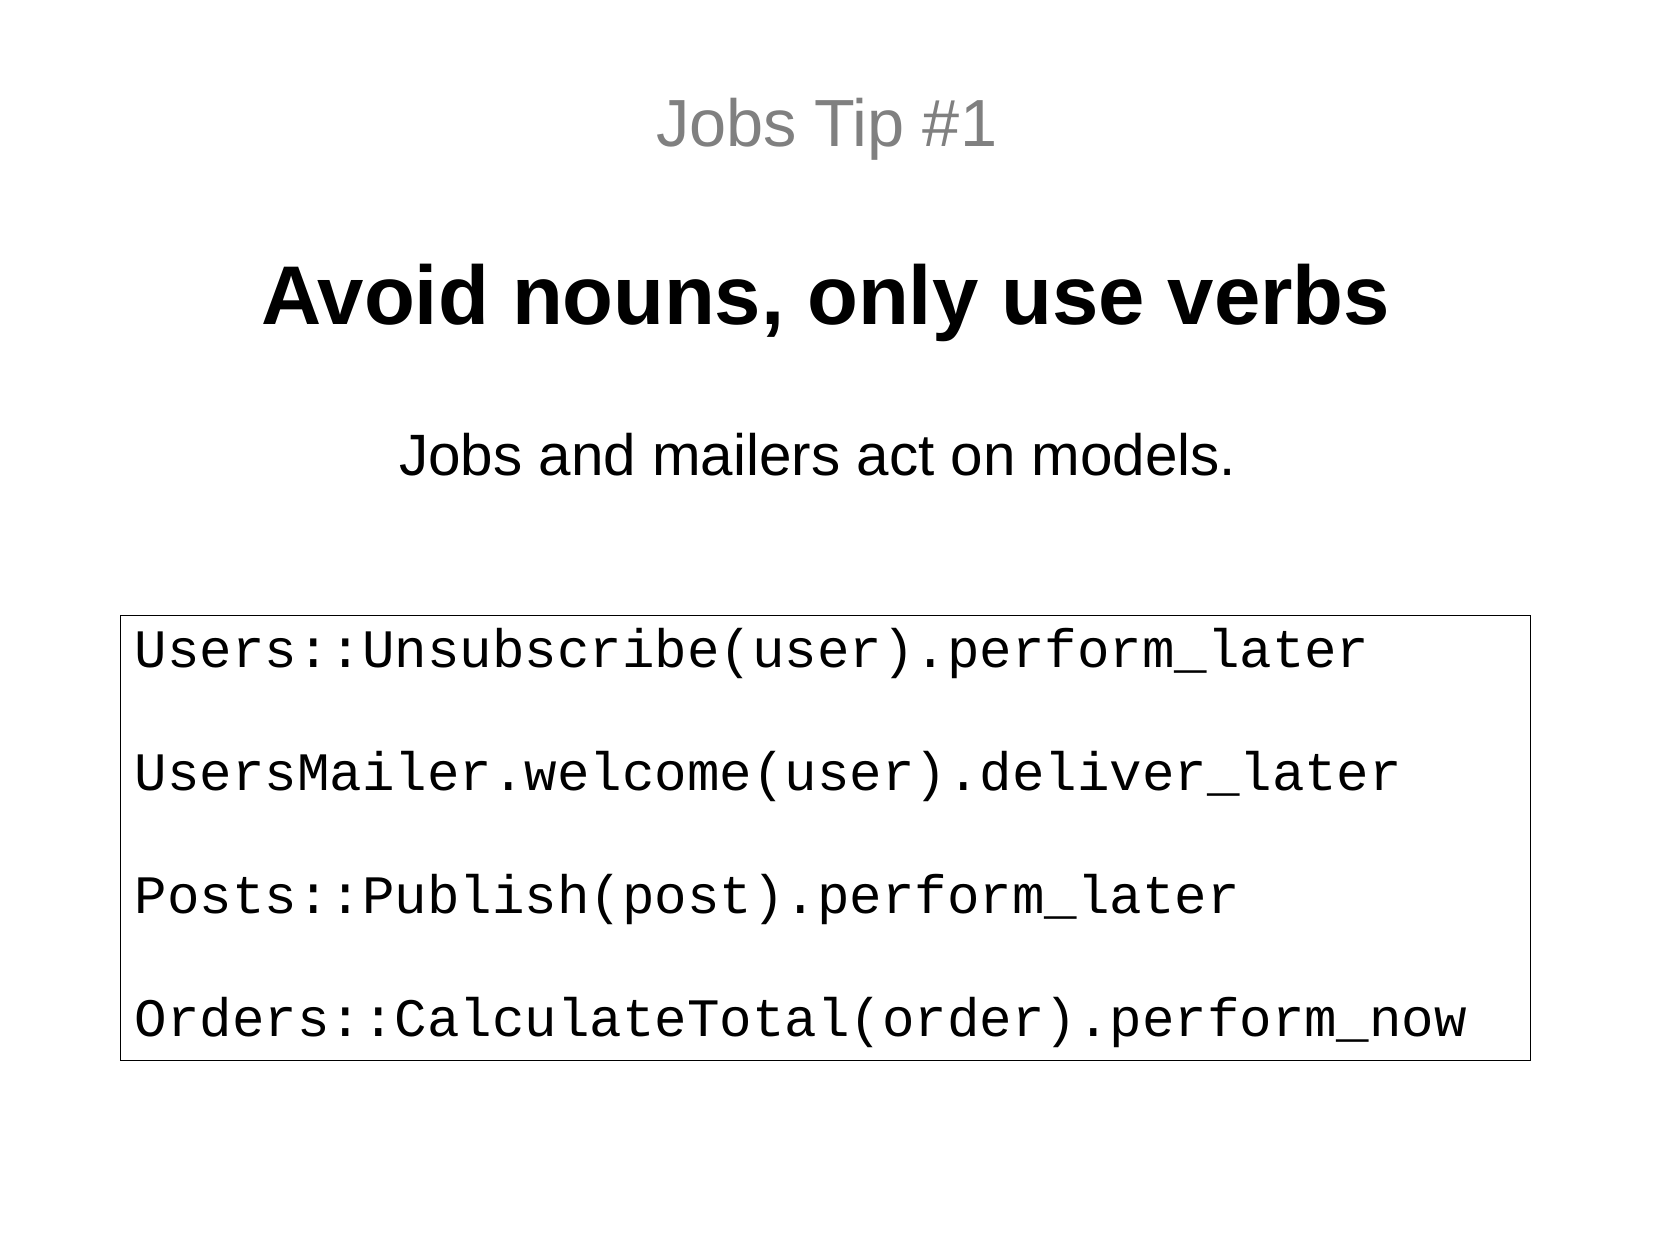

# Jobs Tip #1
Avoid nouns, only use verbs
Jobs and mailers act on models.
Users::Unsubscribe(user).perform_later
UsersMailer.welcome(user).deliver_later
Posts::Publish(post).perform_later
Orders::CalculateTotal(order).perform_now